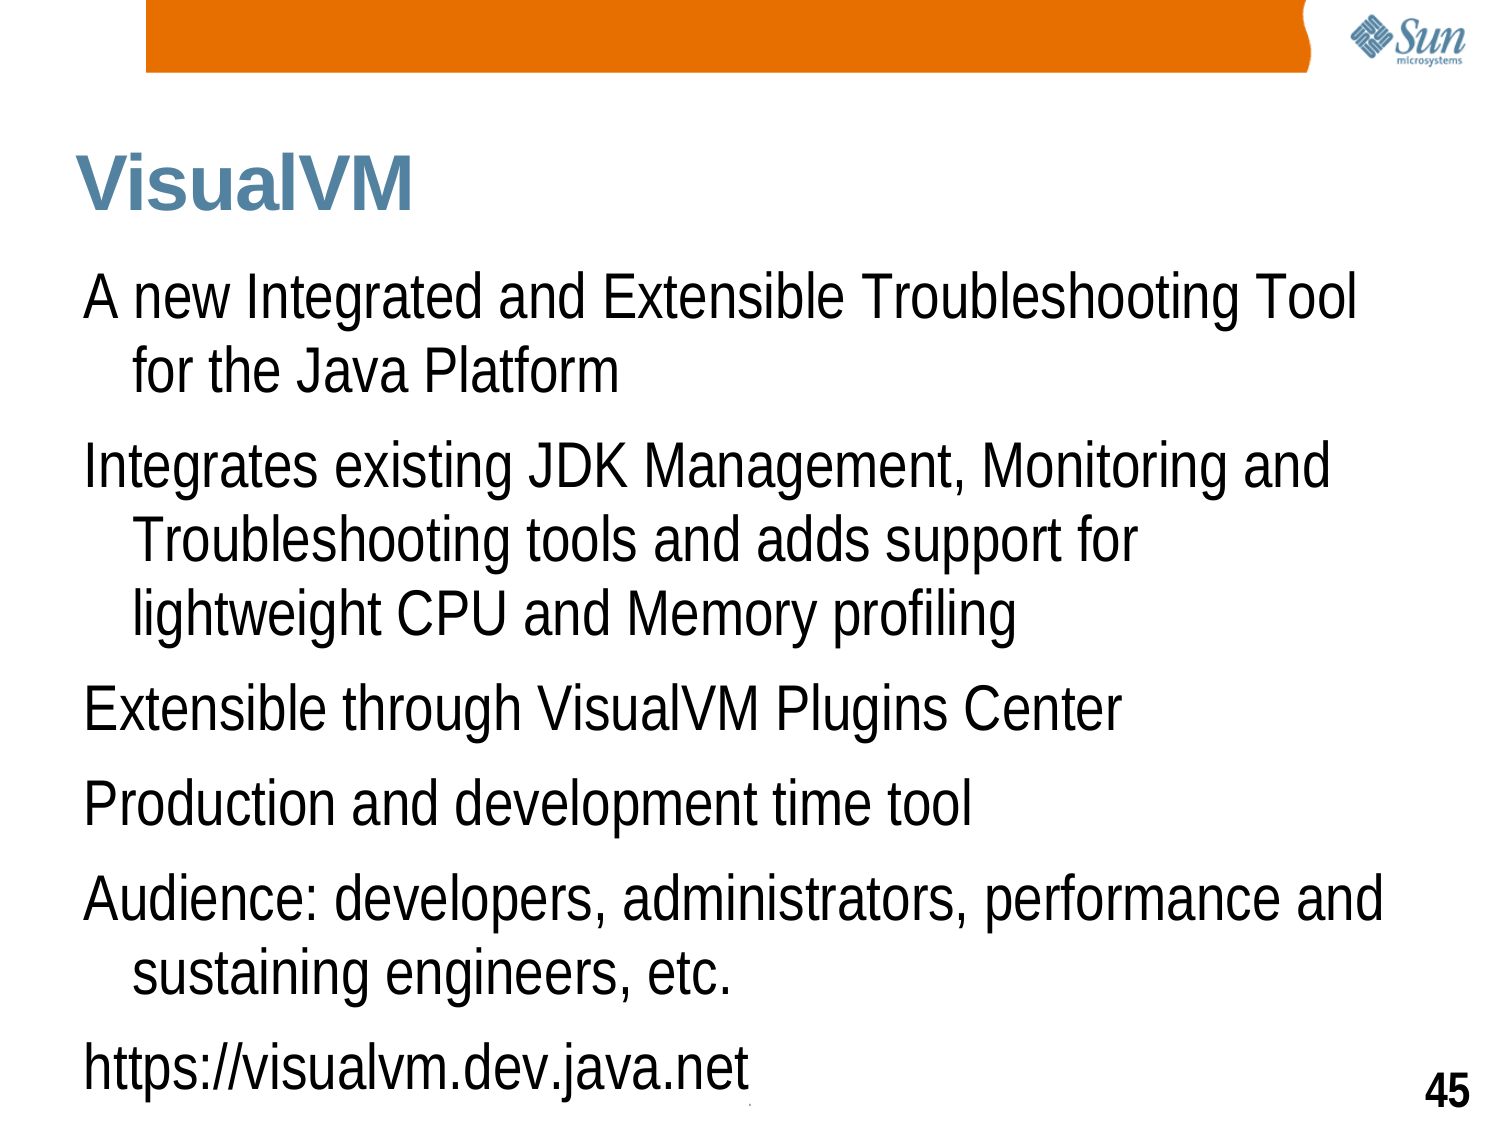

# VisualVM
A new Integrated and Extensible Troubleshooting Tool for the Java Platform
Integrates existing JDK Management, Monitoring and Troubleshooting tools and adds support for lightweight CPU and Memory profiling
Extensible through VisualVM Plugins Center
Production and development time tool
Audience: developers, administrators, performance and sustaining engineers, etc.
https://visualvm.dev.java.net